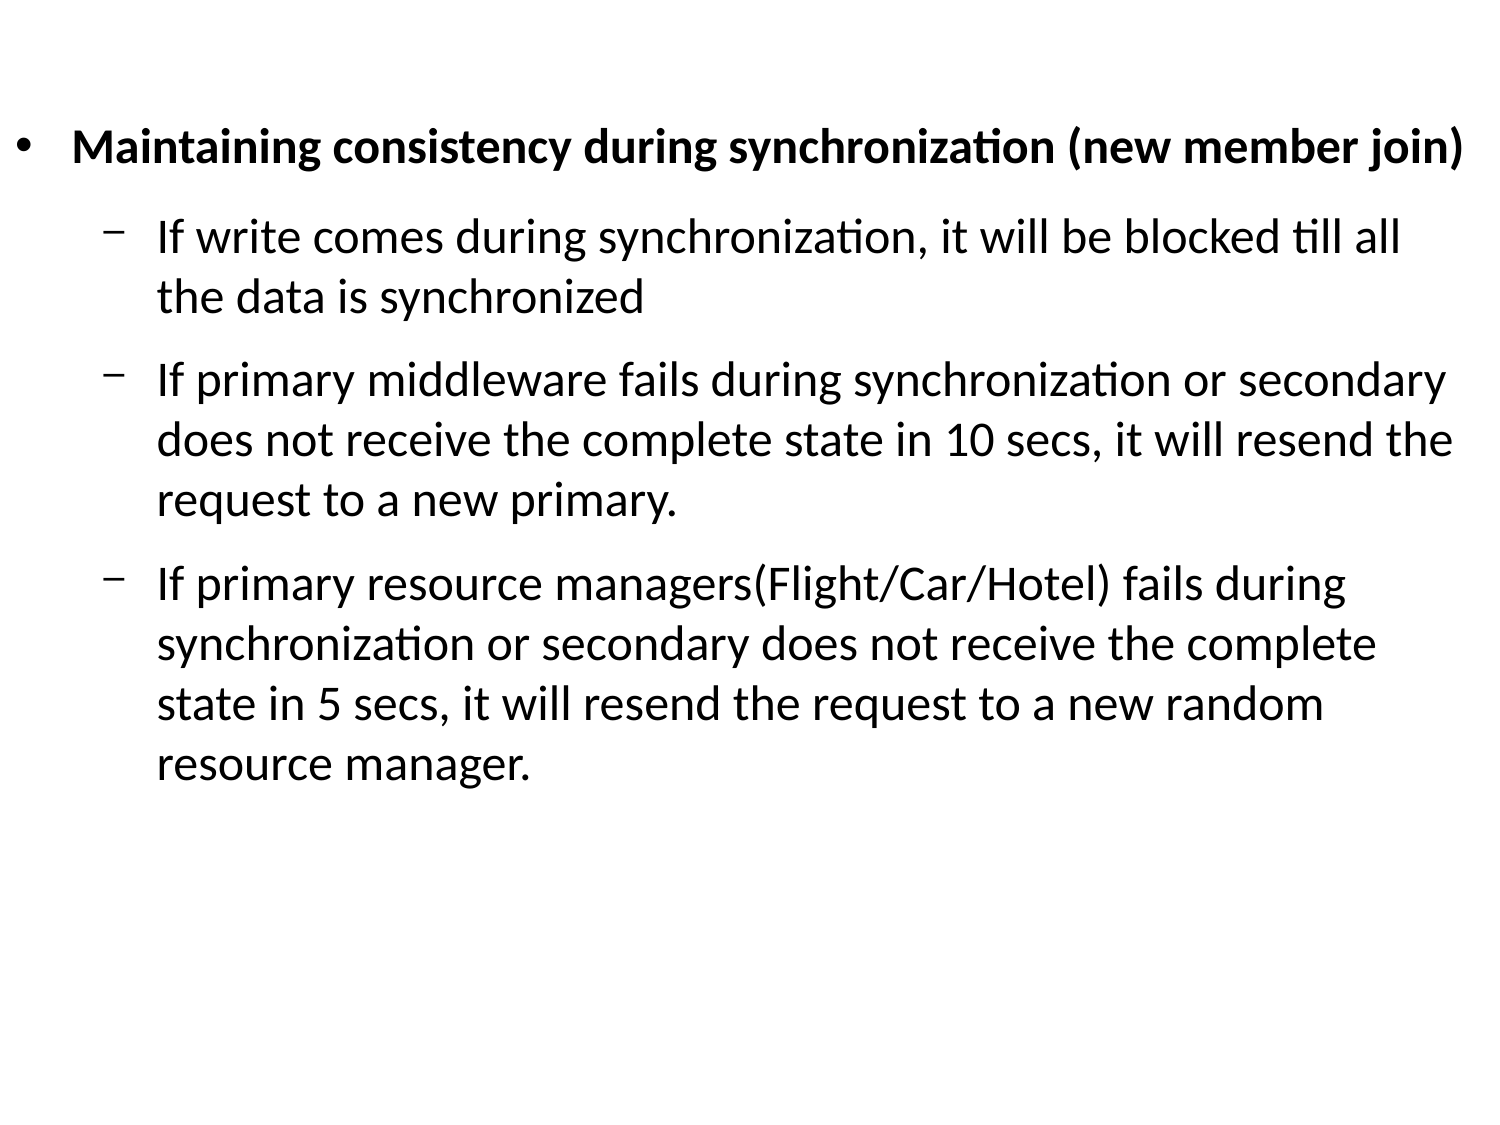

# Maintaining consistency during synchronization (new member join)
If write comes during synchronization, it will be blocked till all the data is synchronized
If primary middleware fails during synchronization or secondary does not receive the complete state in 10 secs, it will resend the request to a new primary.
If primary resource managers(Flight/Car/Hotel) fails during synchronization or secondary does not receive the complete state in 5 secs, it will resend the request to a new random resource manager.